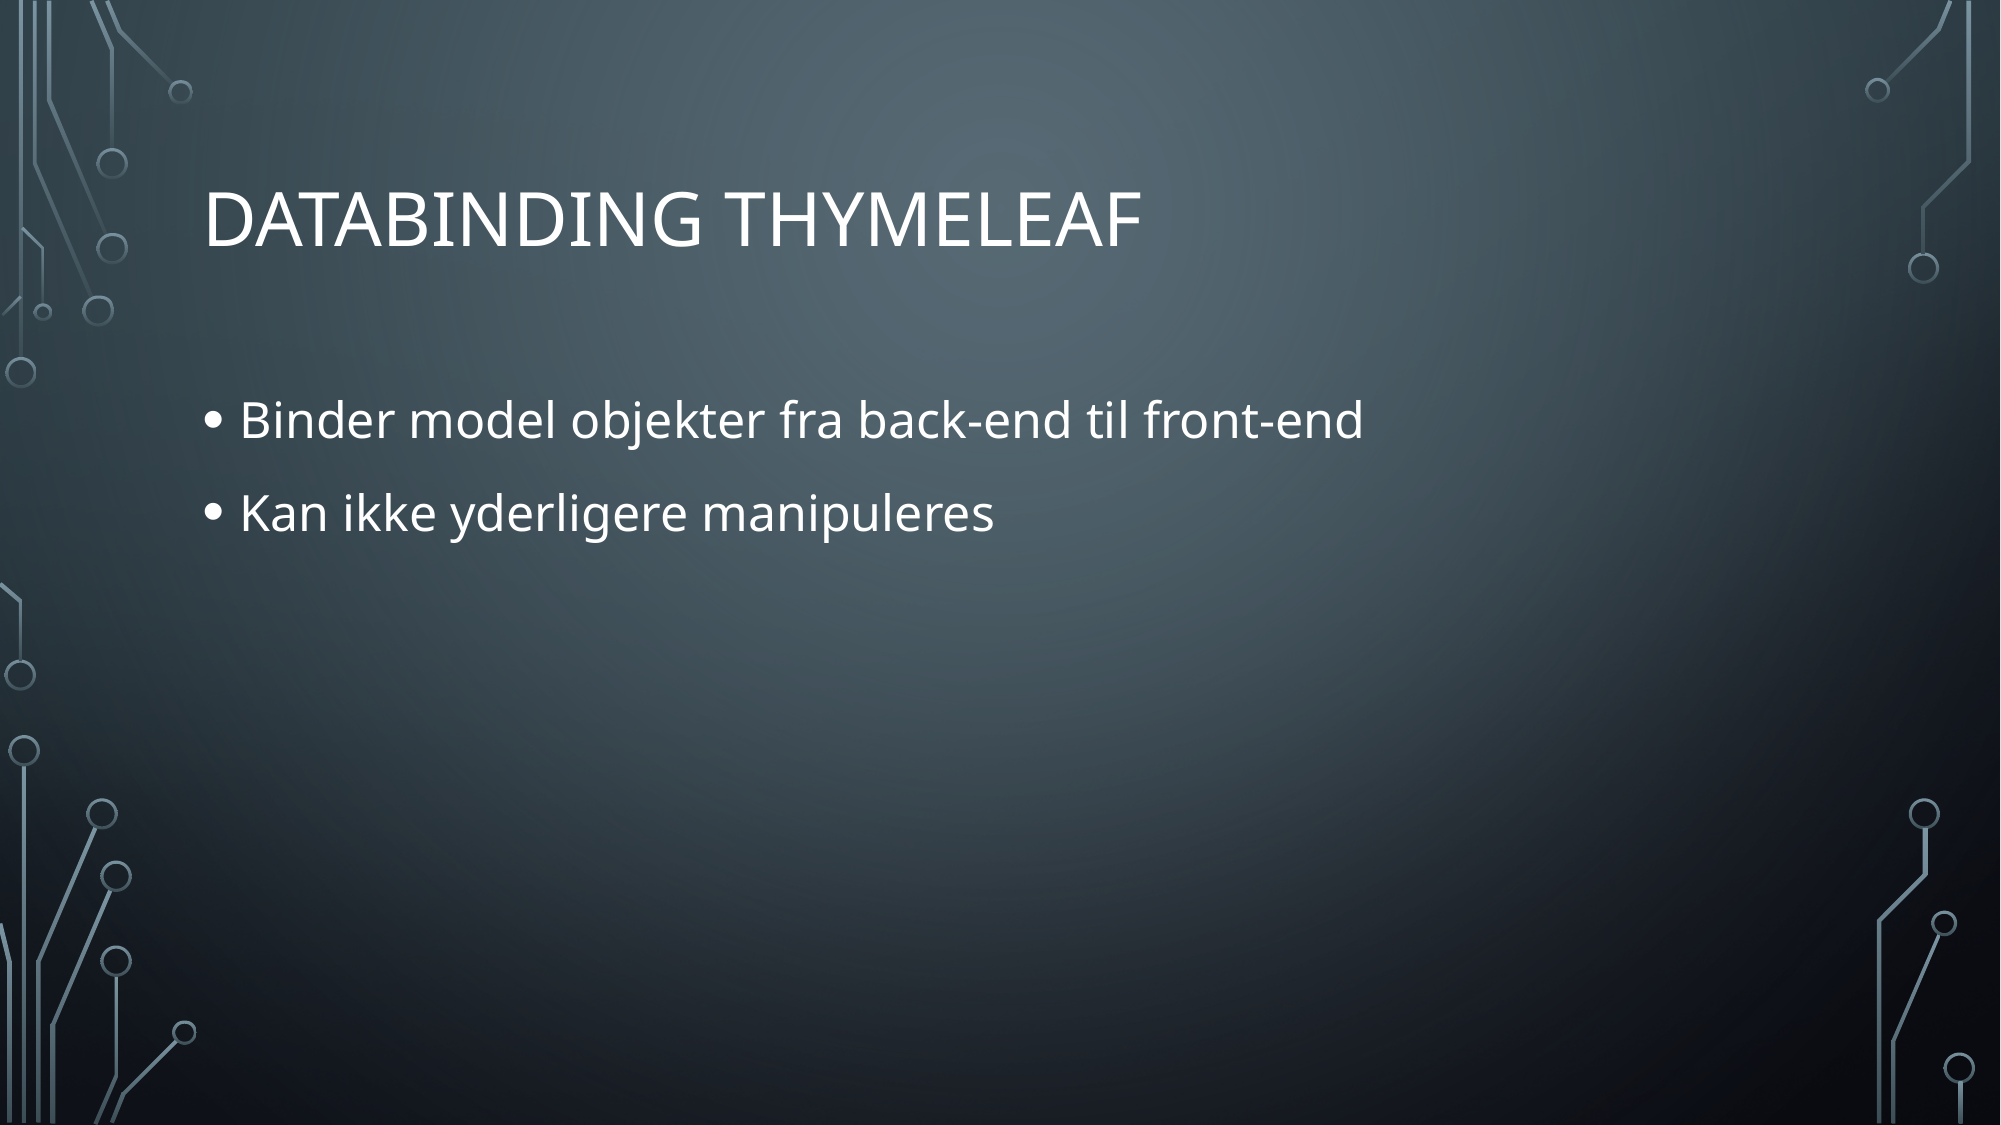

# Databinding thymeleaf
Binder model objekter fra back-end til front-end
Kan ikke yderligere manipuleres